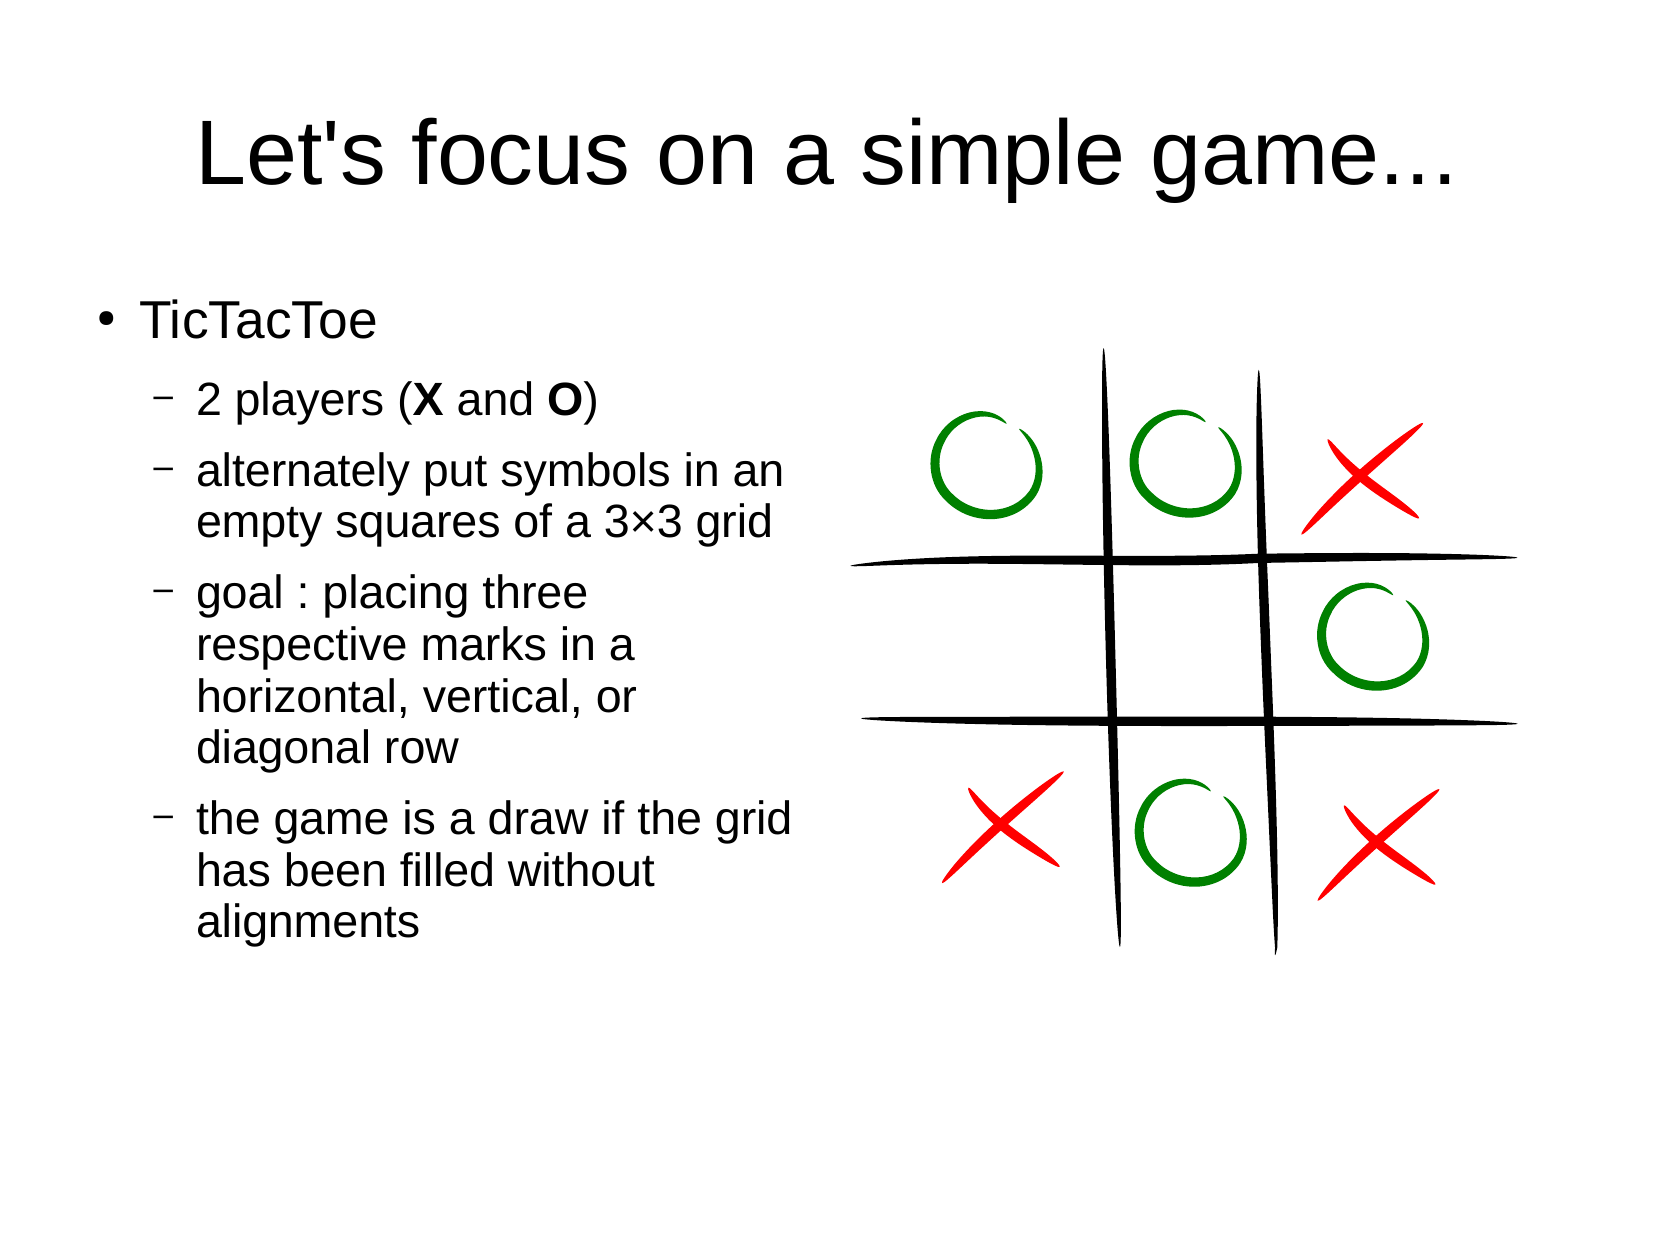

# Let's focus on a simple game...
TicTacToe
2 players (X and O)
alternately put symbols in an empty squares of a 3×3 grid
goal : placing three respective marks in a horizontal, vertical, or diagonal row
the game is a draw if the grid has been filled without alignments